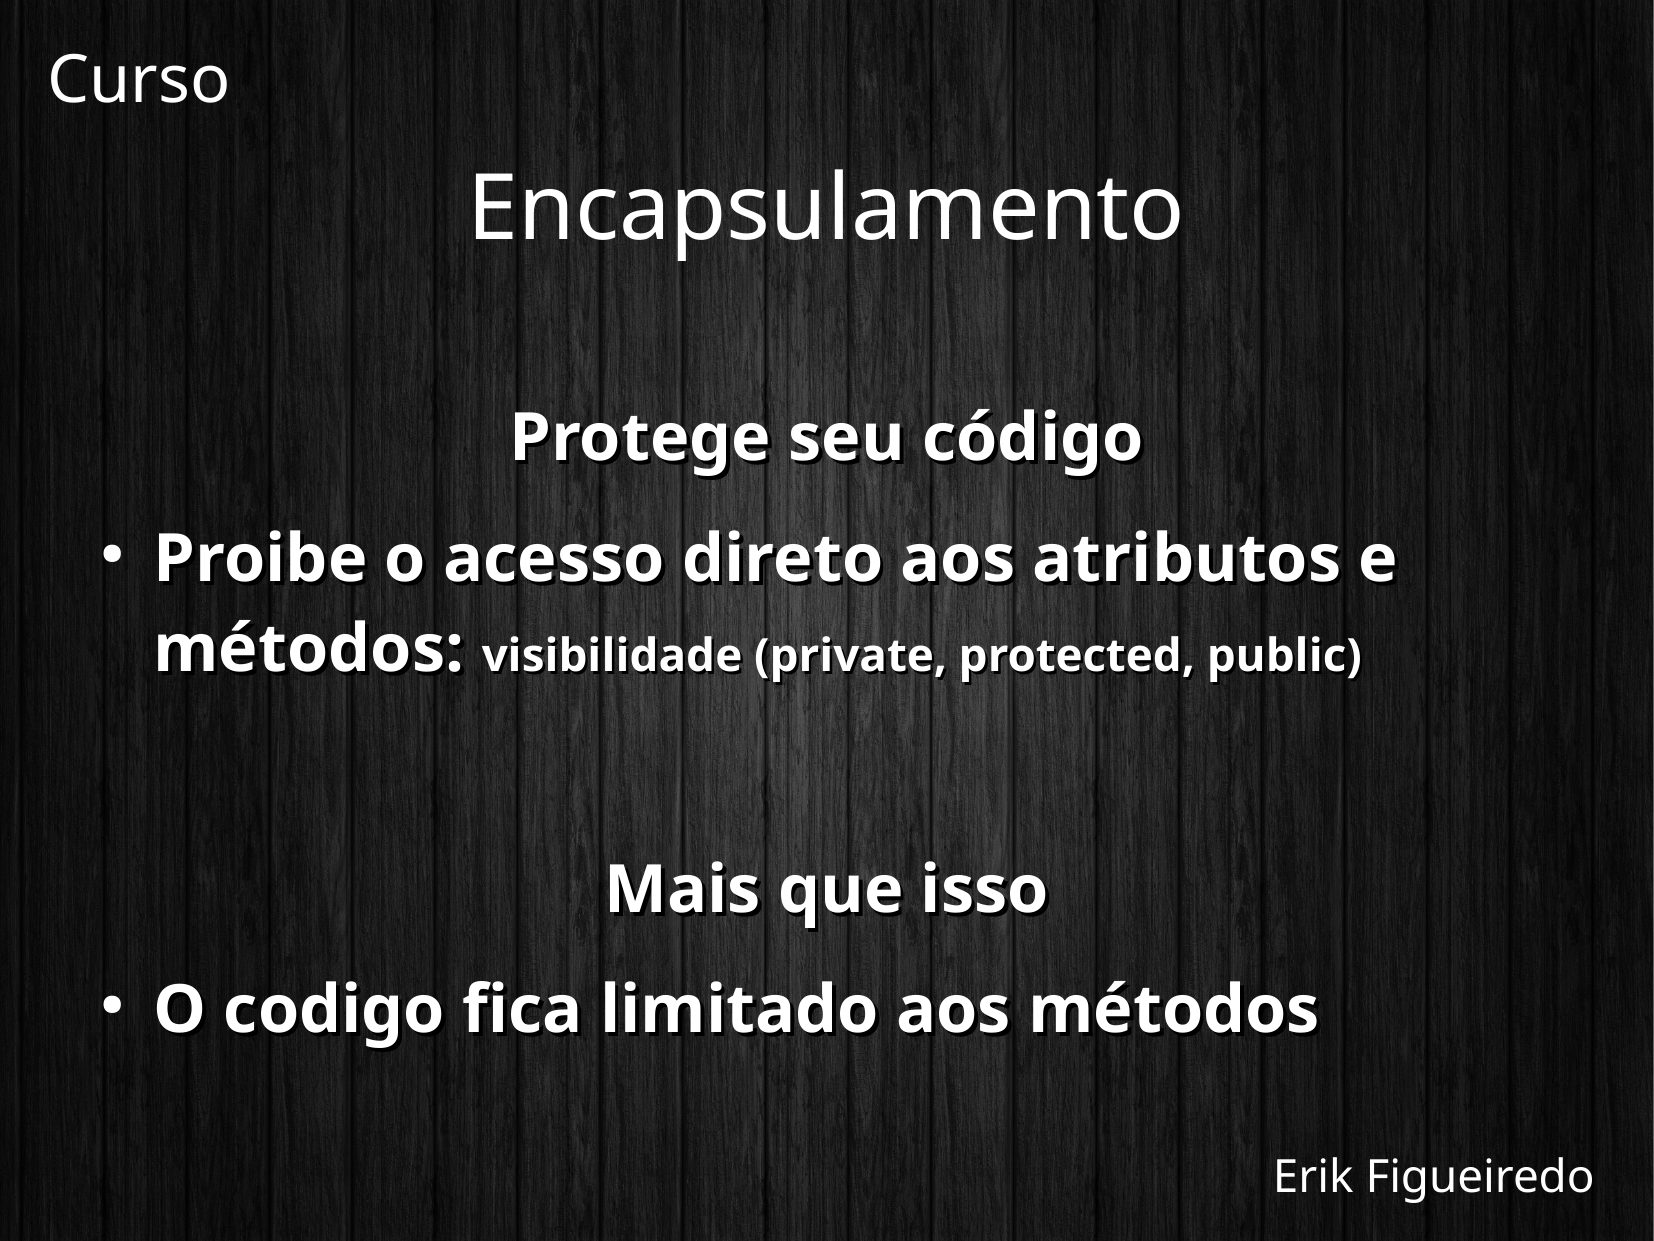

Curso
# Encapsulamento
Protege seu código
Proibe o acesso direto aos atributos e métodos: visibilidade (private, protected, public)
Mais que isso
O codigo fica limitado aos métodos
Erik Figueiredo